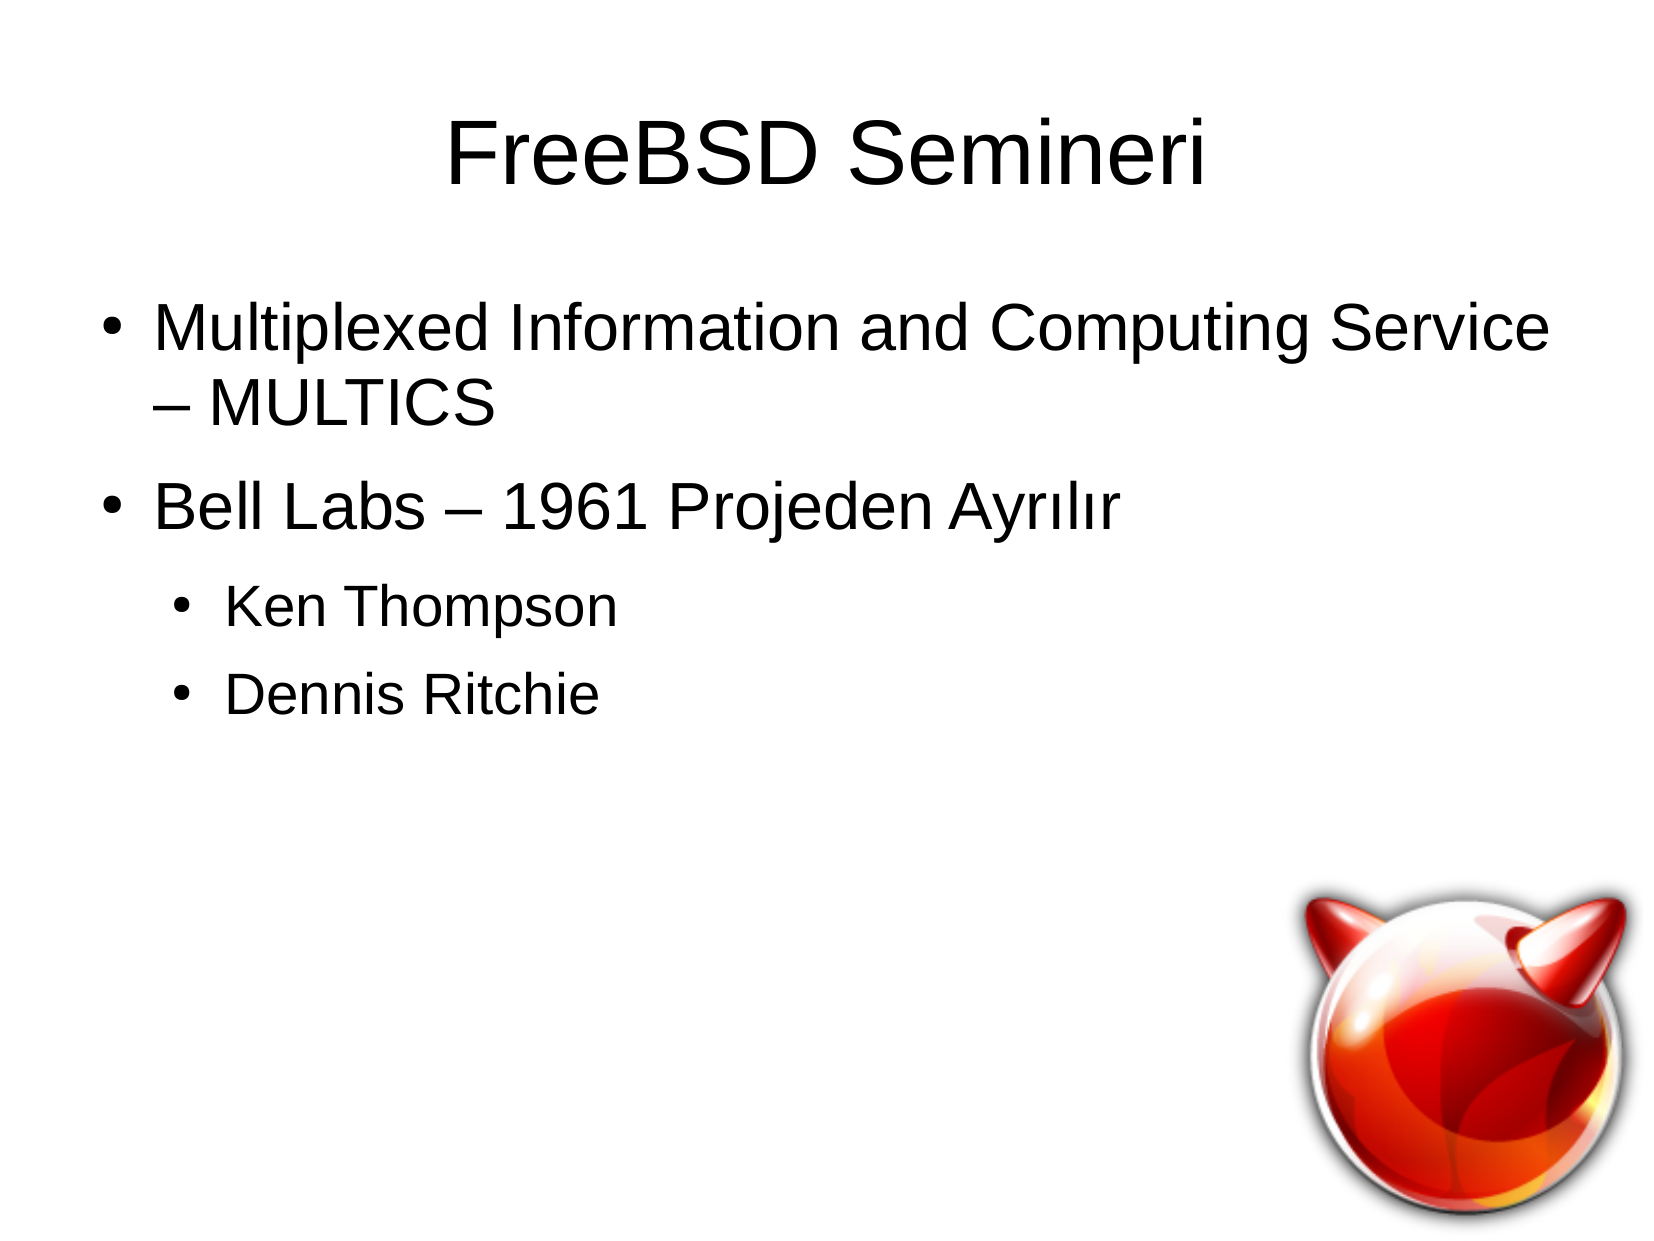

# FreeBSD Semineri
Multiplexed Information and Computing Service – MULTICS
Bell Labs – 1961 Projeden Ayrılır
Ken Thompson
Dennis Ritchie